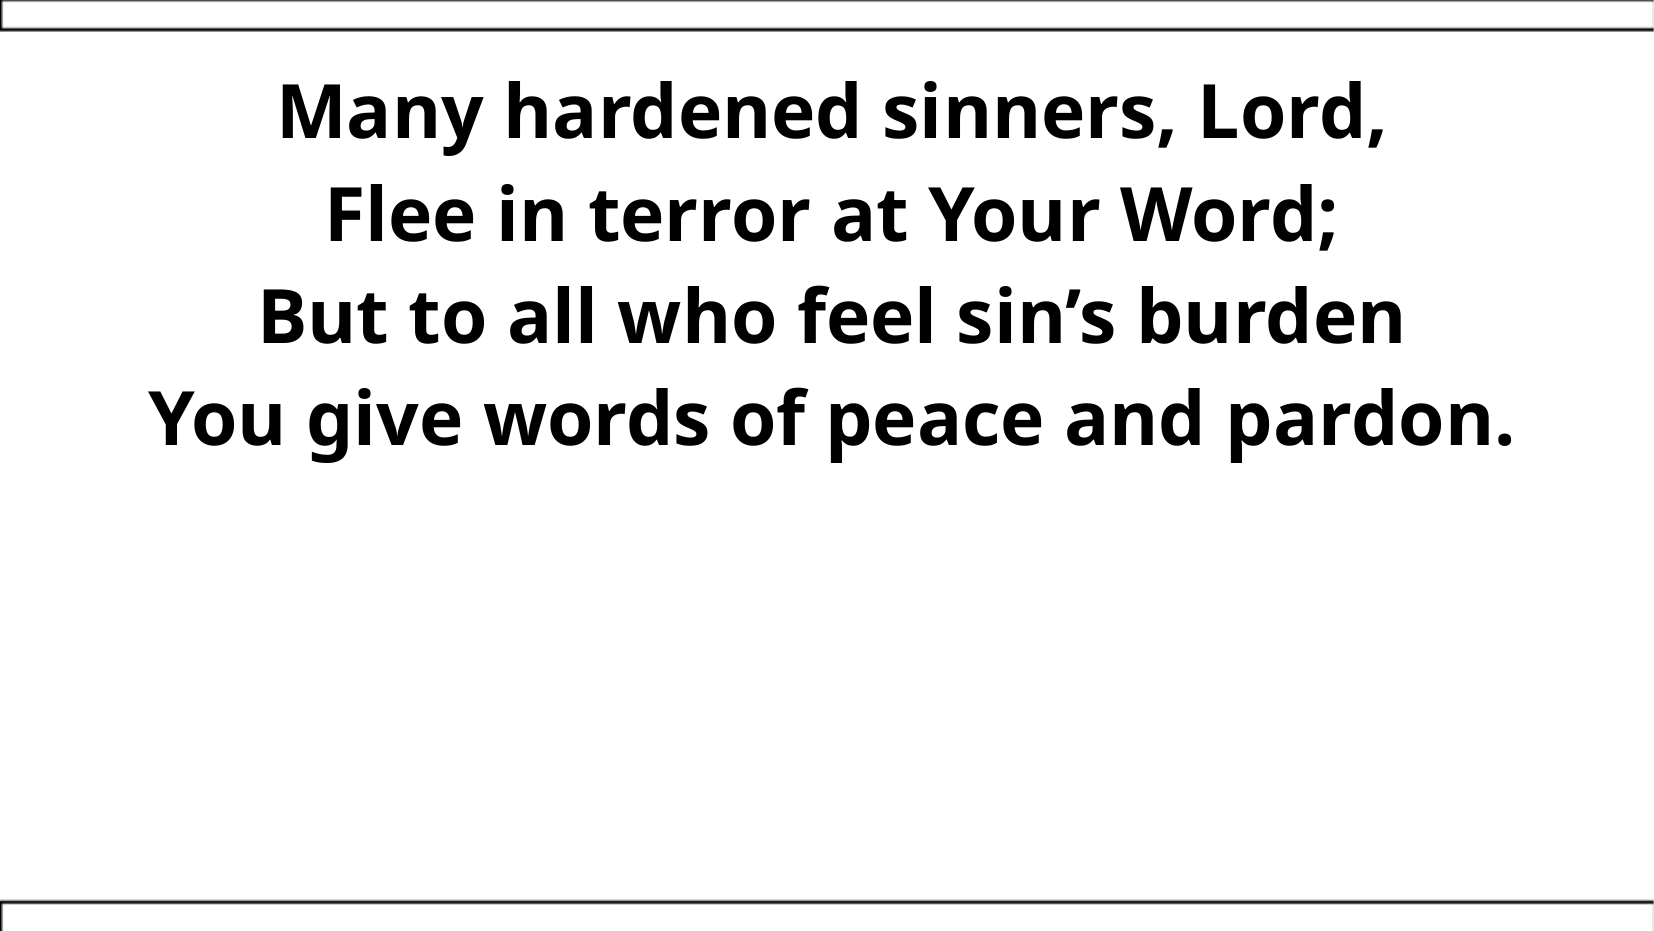

Many hardened sinners, Lord,
Flee in terror at Your Word;
But to all who feel sin’s burden
You give words of peace and pardon.